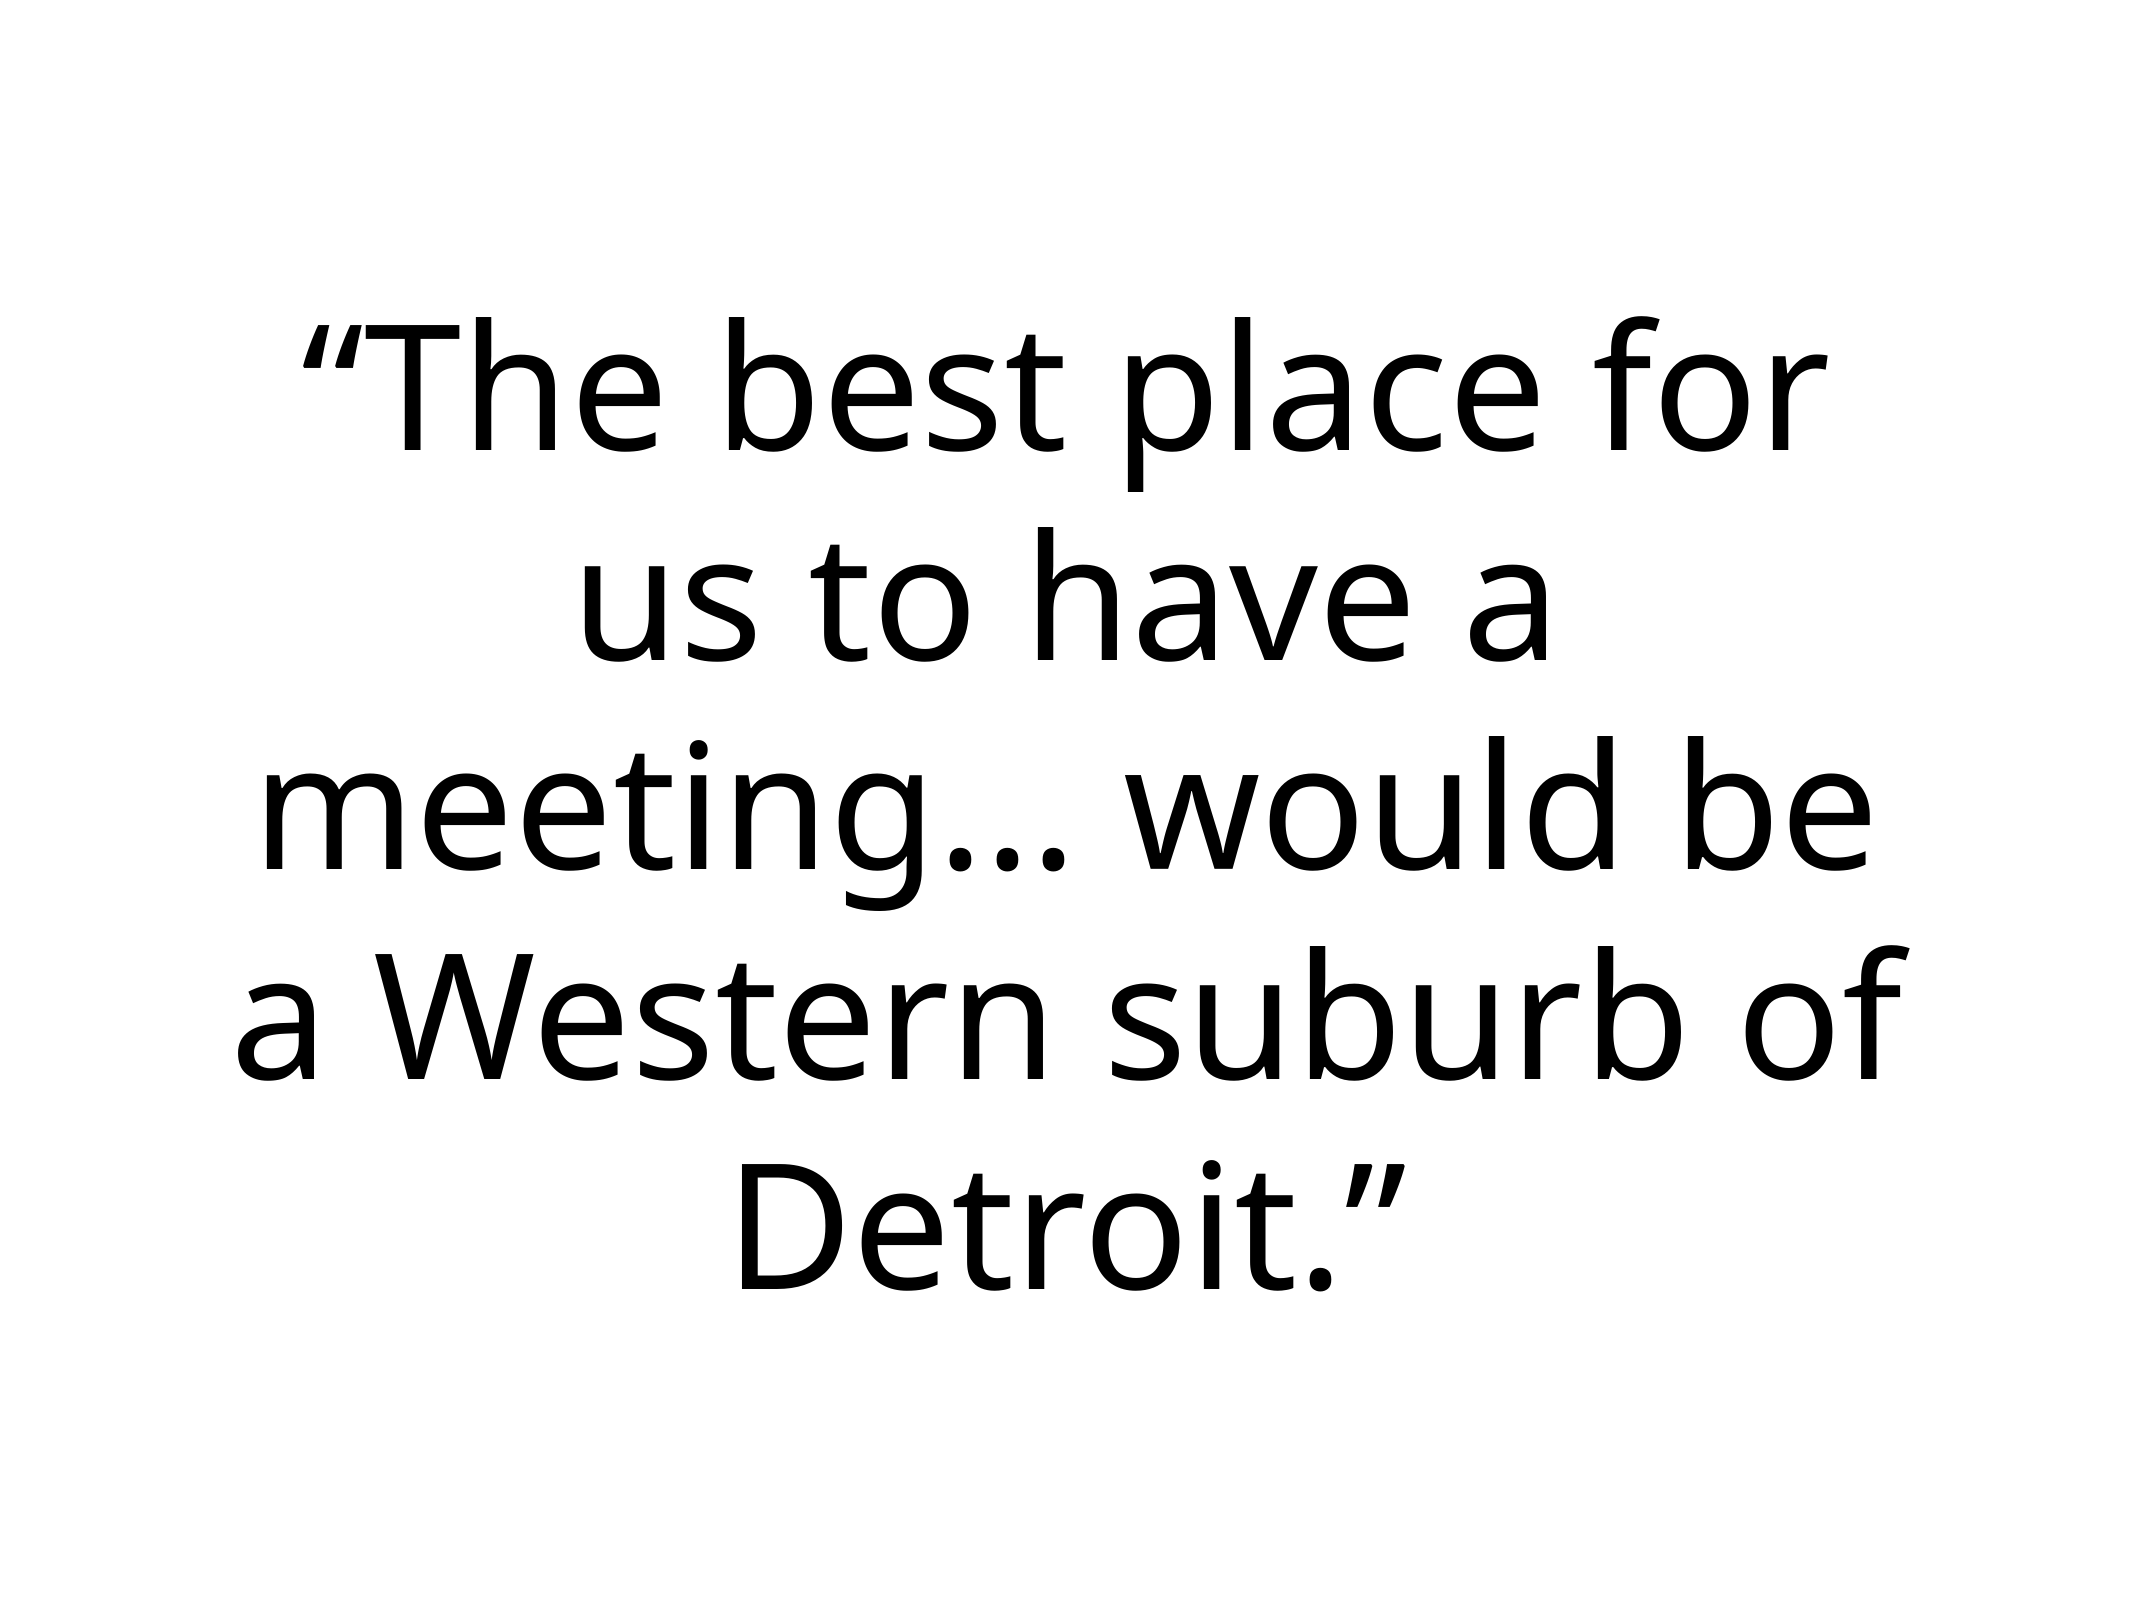

# “The best place for us to have a meeting... would be a Western suburb of Detroit.”